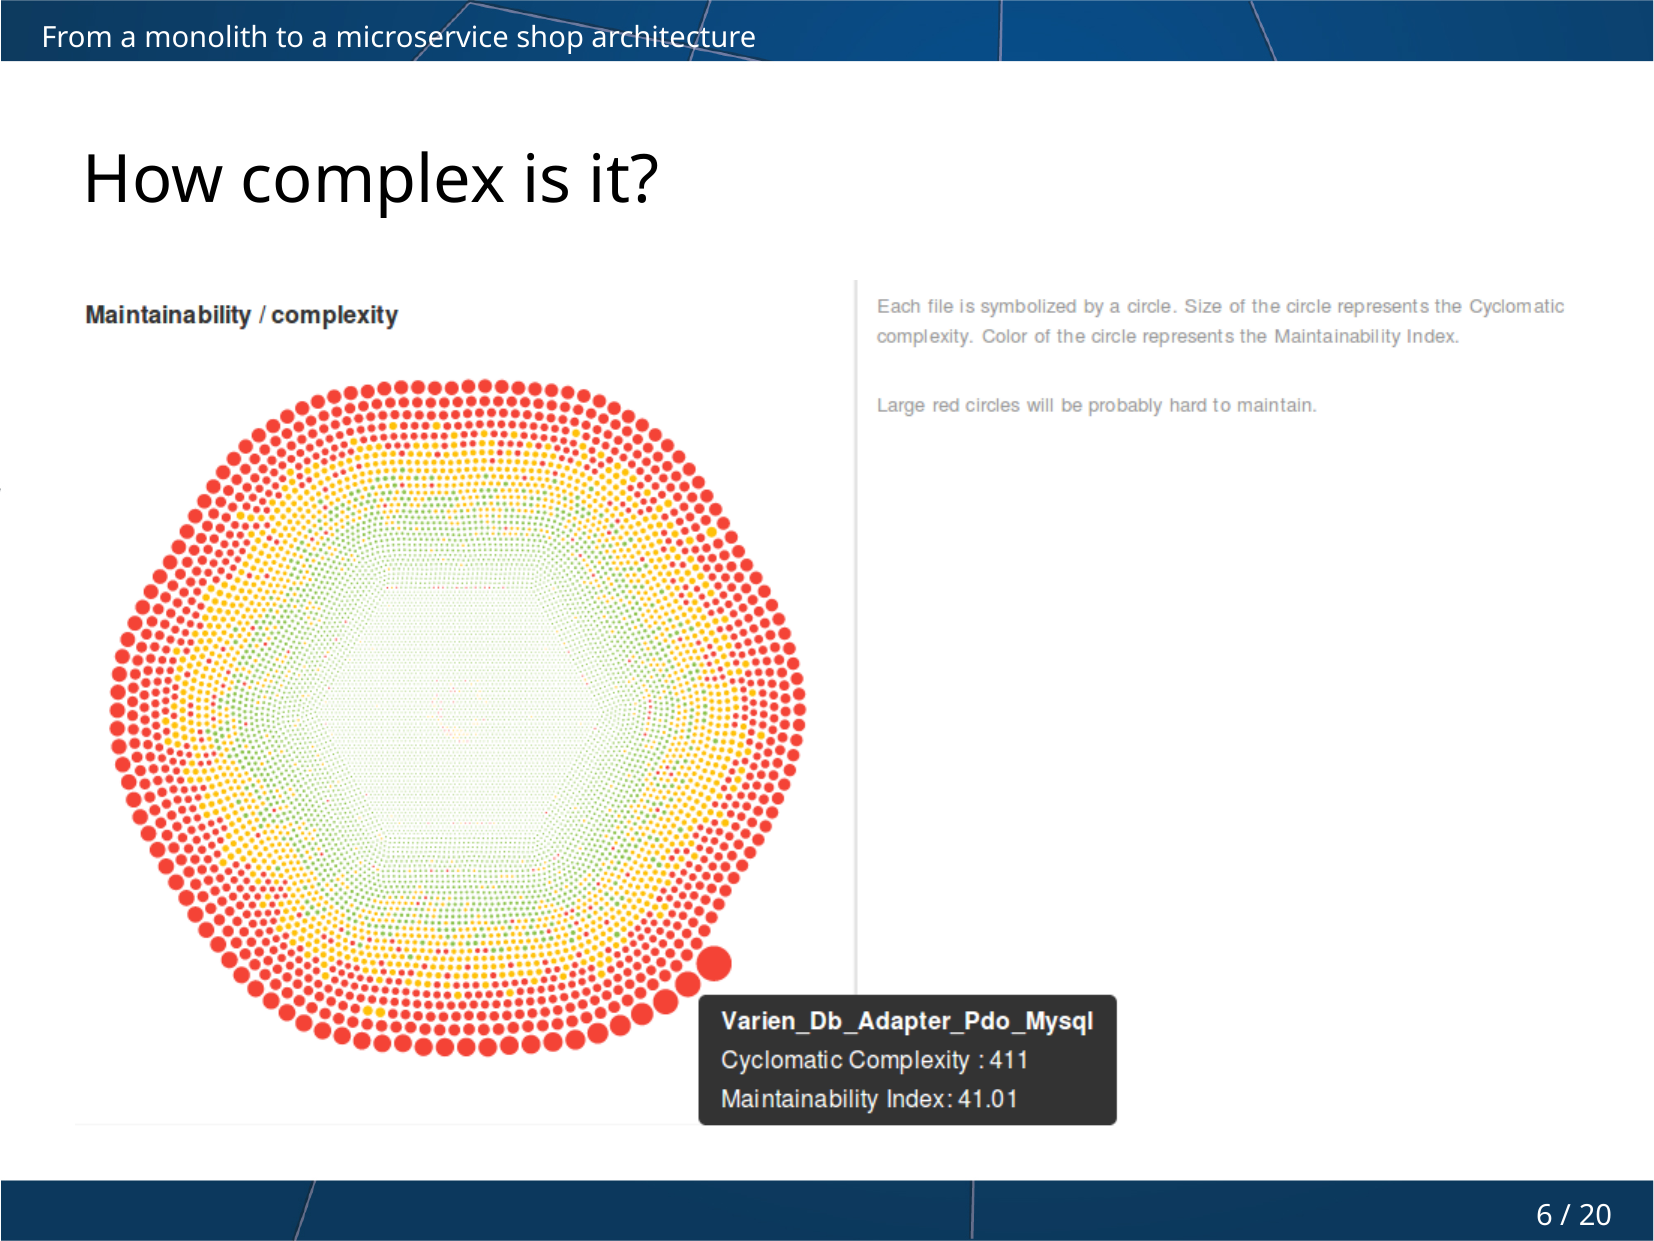

From a monolith to a microservice shop architecture
# How complex is it?
6